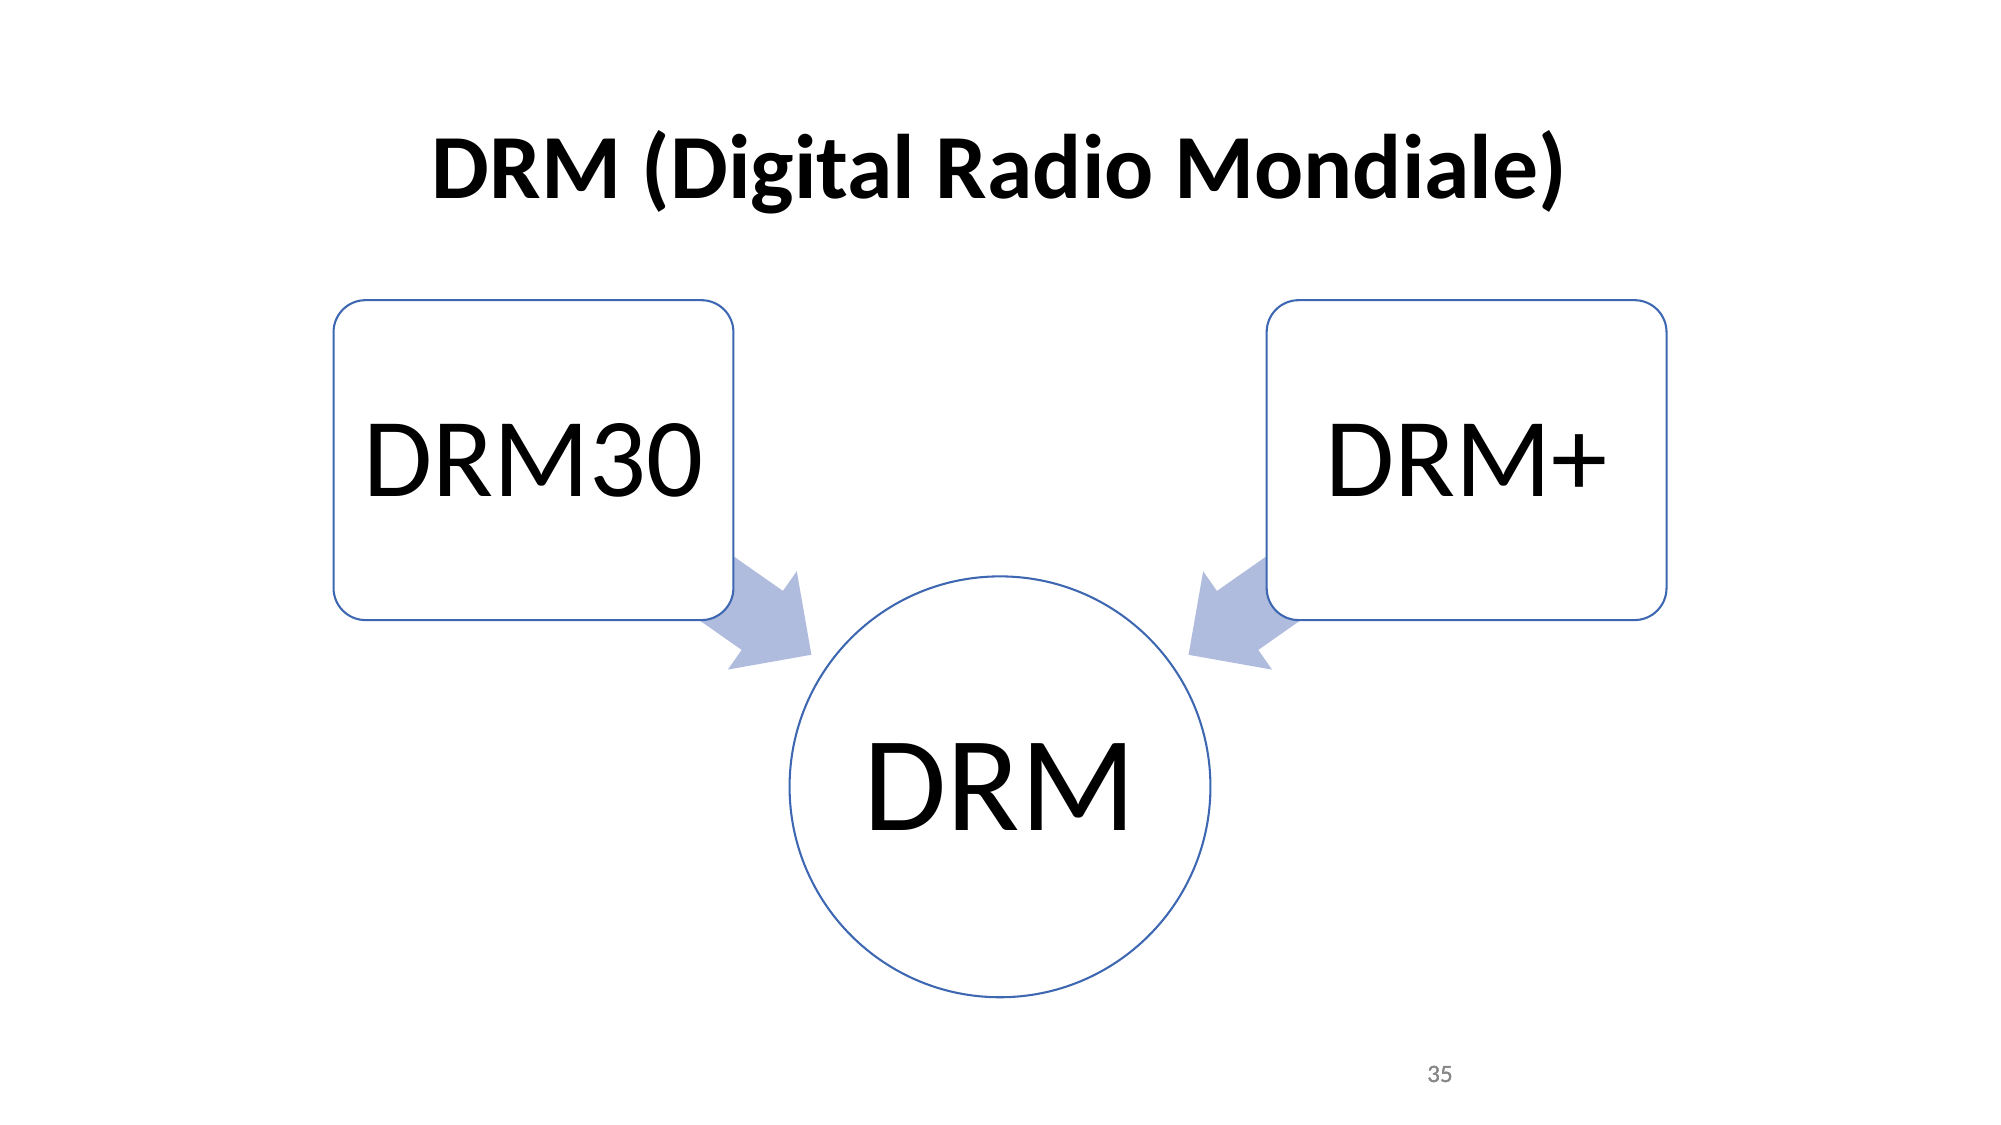

# DRM (Digital Radio Mondiale)
DRM30
DRM+
DRM